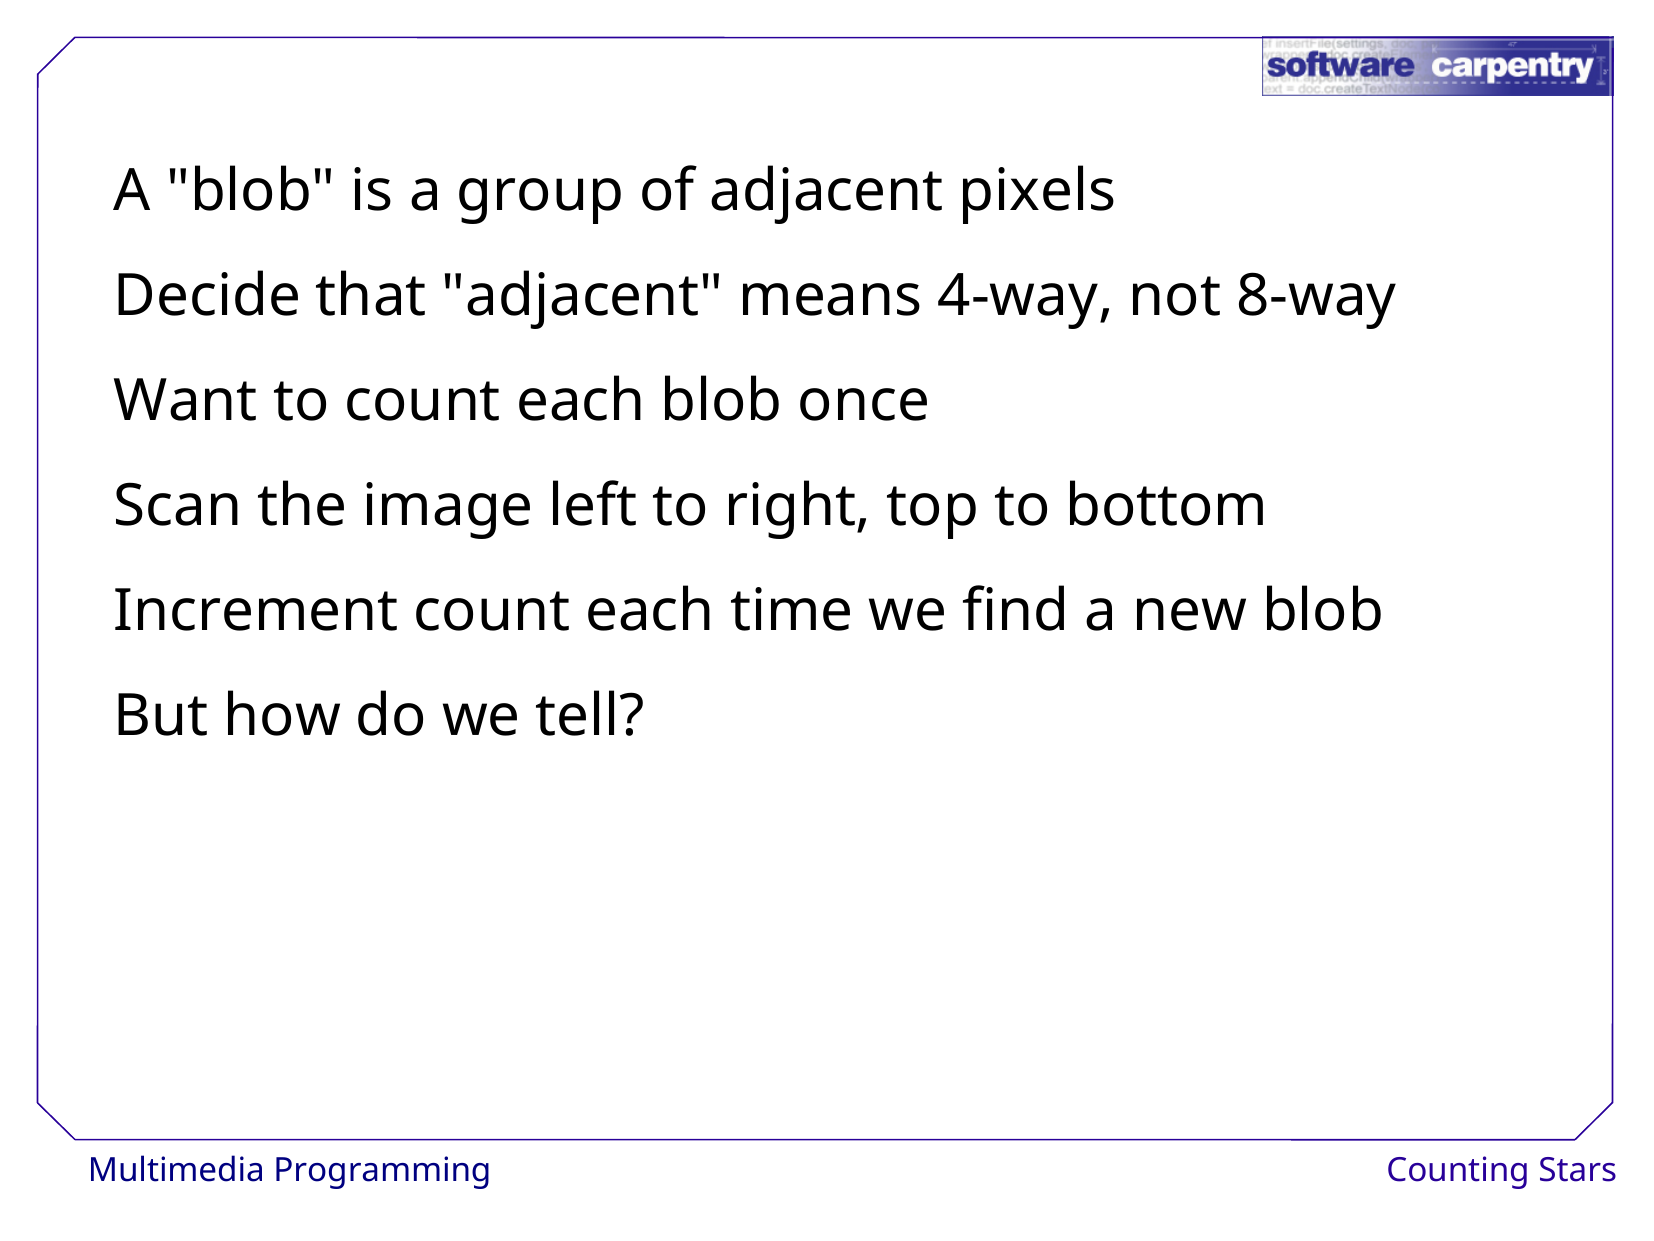

A "blob" is a group of adjacent pixels
Decide that "adjacent" means 4-way, not 8-way
Want to count each blob once
Scan the image left to right, top to bottom
Increment count each time we find a new blob
But how do we tell?